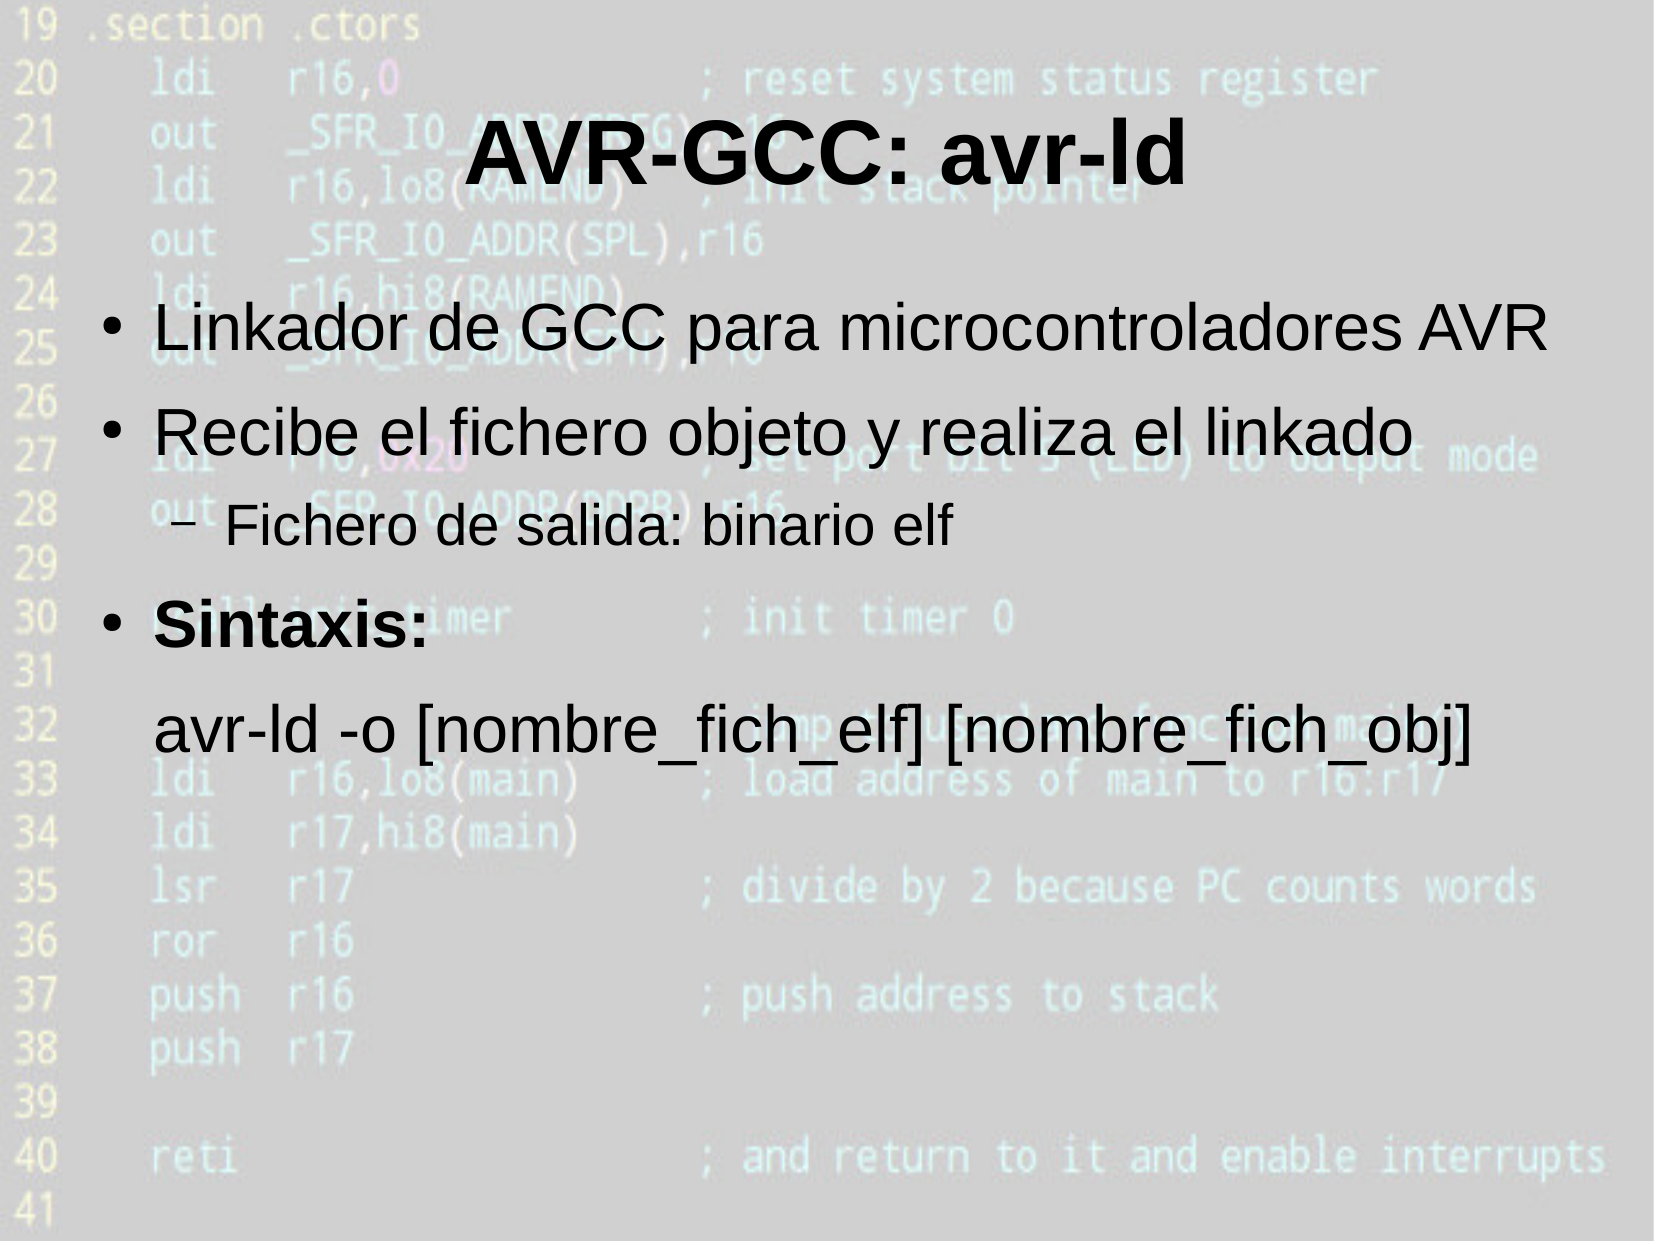

# AVR-GCC: avr-ld
Linkador de GCC para microcontroladores AVR
Recibe el fichero objeto y realiza el linkado
Fichero de salida: binario elf
Sintaxis:
avr-ld -o [nombre_fich_elf] [nombre_fich_obj]